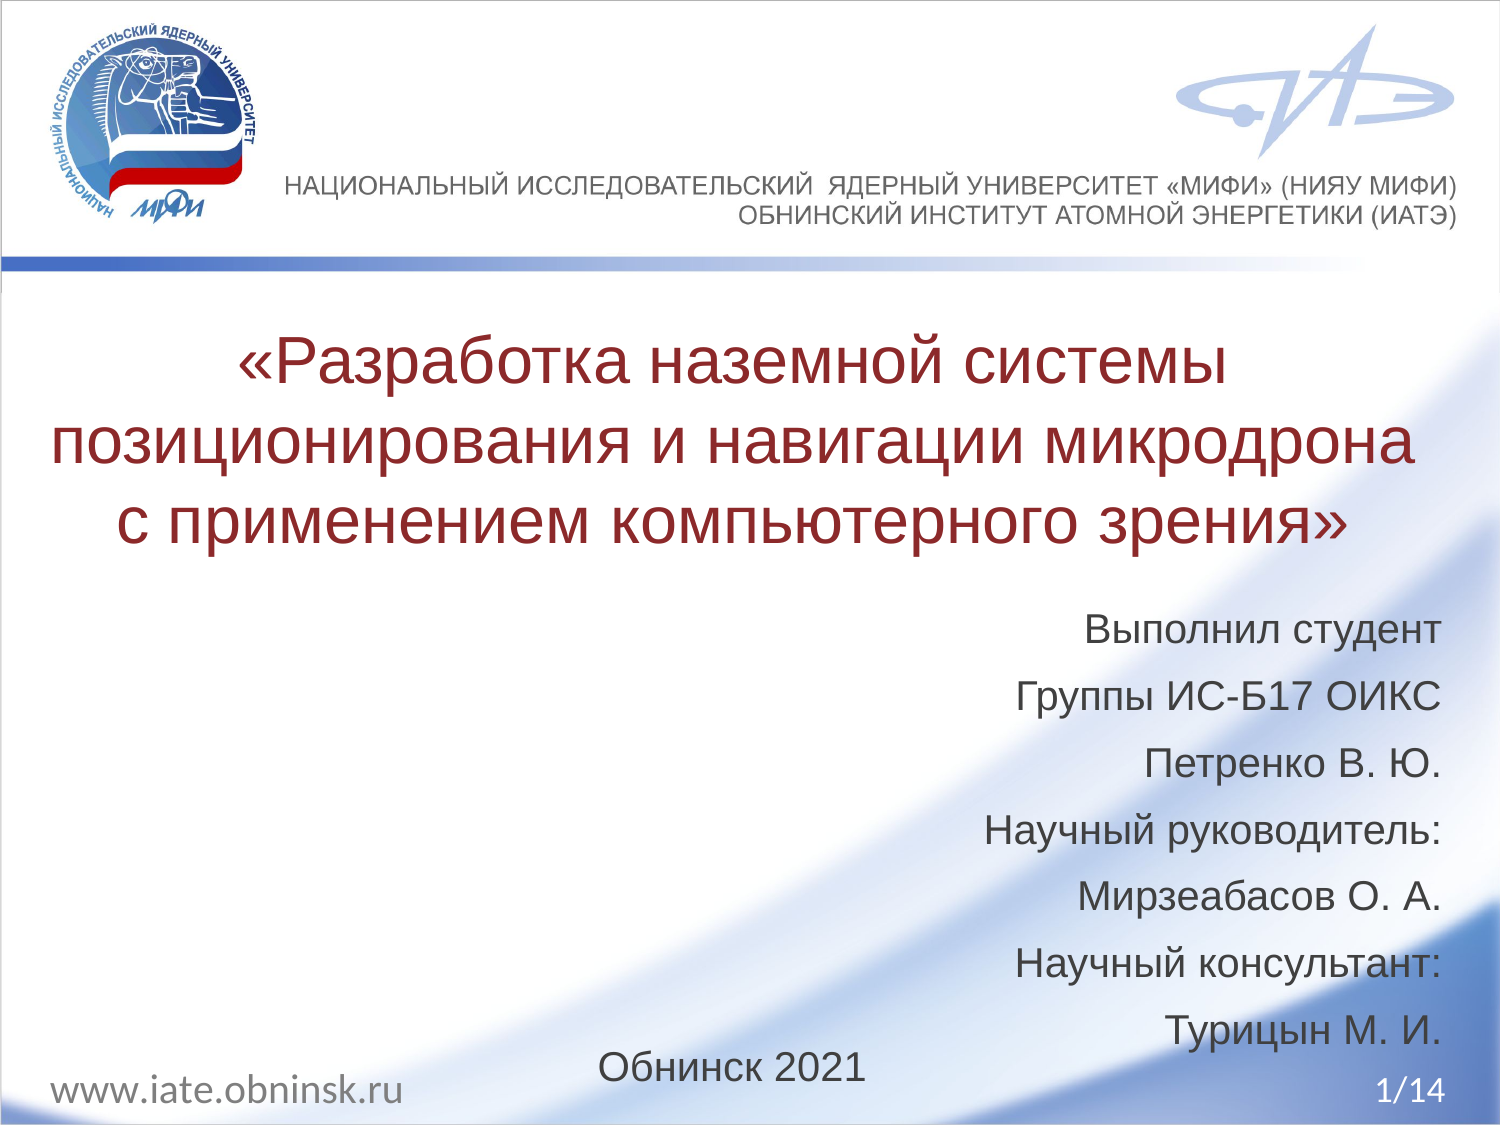

«Разработка наземной системы позиционирования и навигации микродрона с применением компьютерного зрения»
# Выполнил студент
Группы ИС-Б17 ОИКС
Петренко В. Ю.
Научный руководитель:
Мирзеабасов О. А.
Научный консультант:
Турицын М. И.
Обнинск 2021
1/14